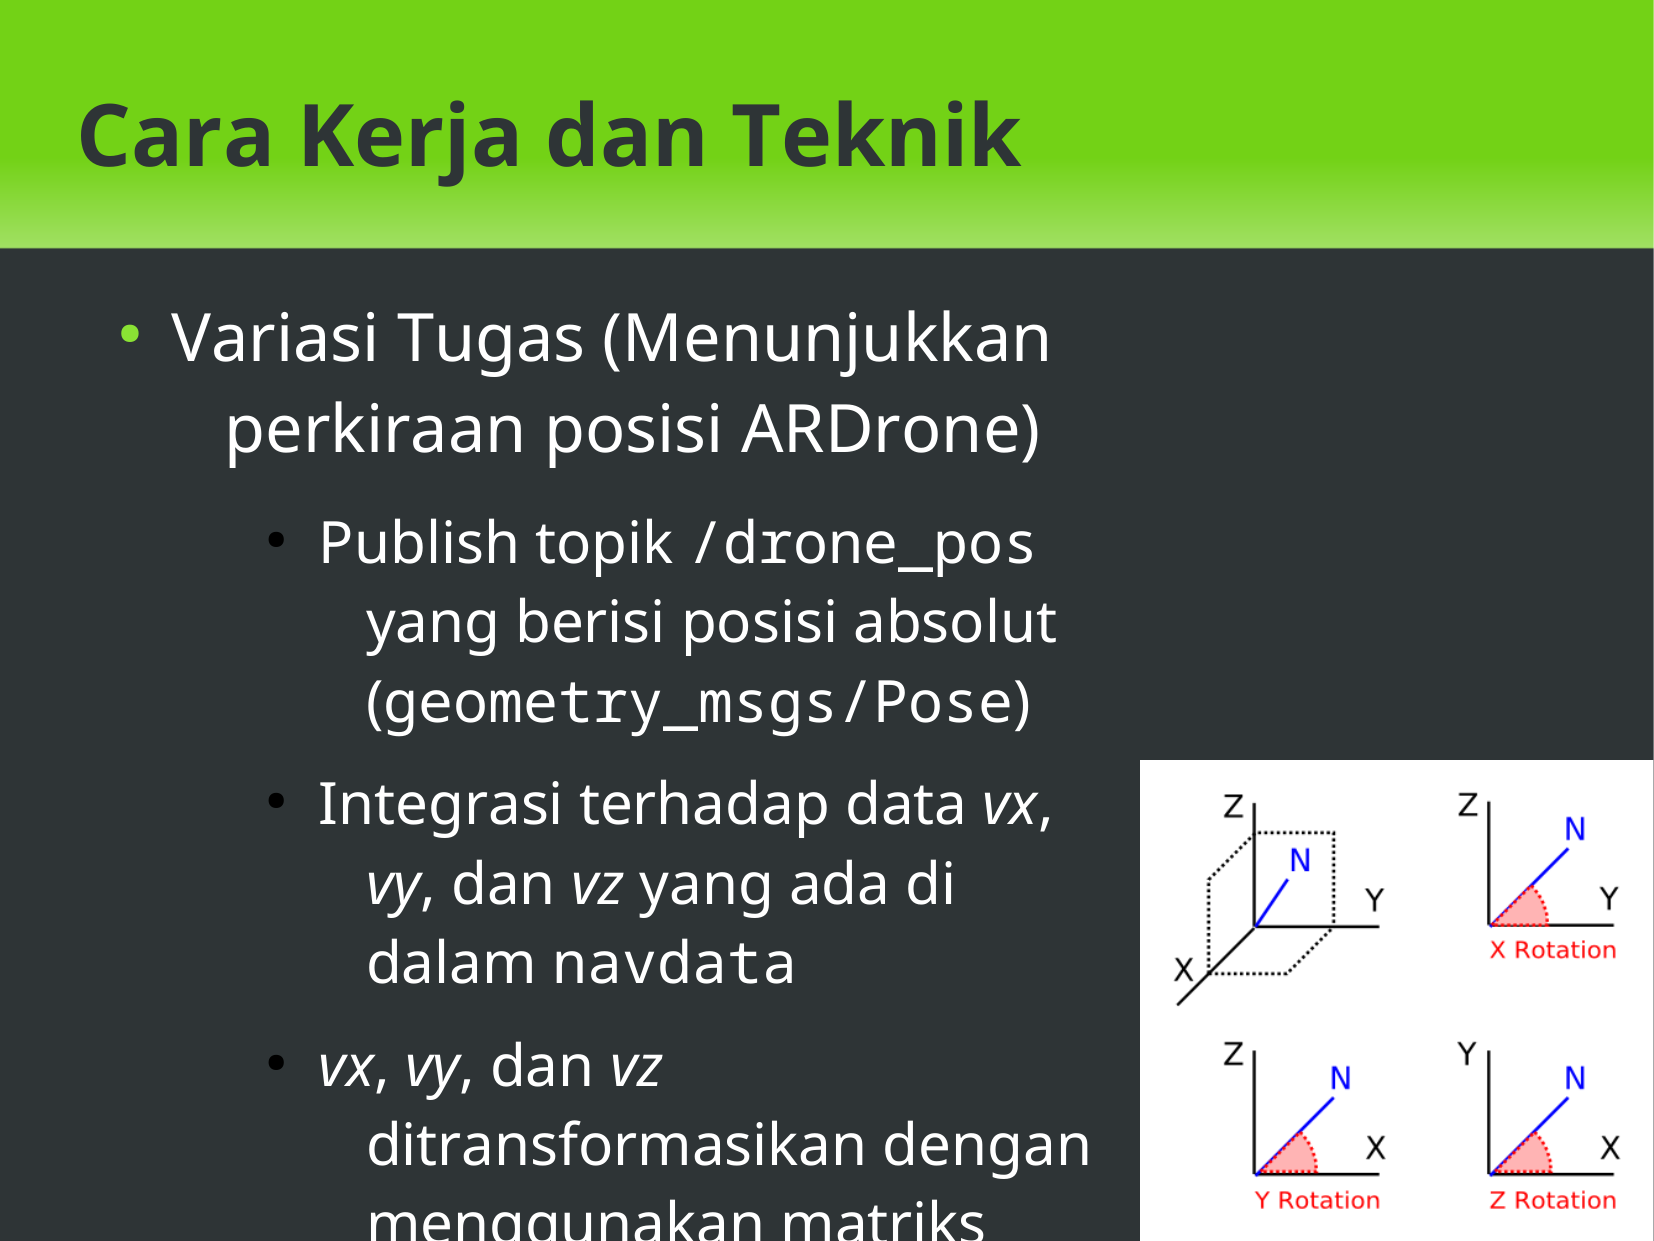

# Cara Kerja dan Teknik
Variasi Tugas (Menunjukkan perkiraan posisi ARDrone)
Publish topik /drone_pos yang berisi posisi absolut (geometry_msgs/Pose)
Integrasi terhadap data vx, vy, dan vz yang ada di dalam navdata
vx, vy, dan vz ditransformasikan dengan menggunakan matriks rotasi terhadap sumbu x, sumbu y, dan sumbu z → vx’, vy’, dan vz’